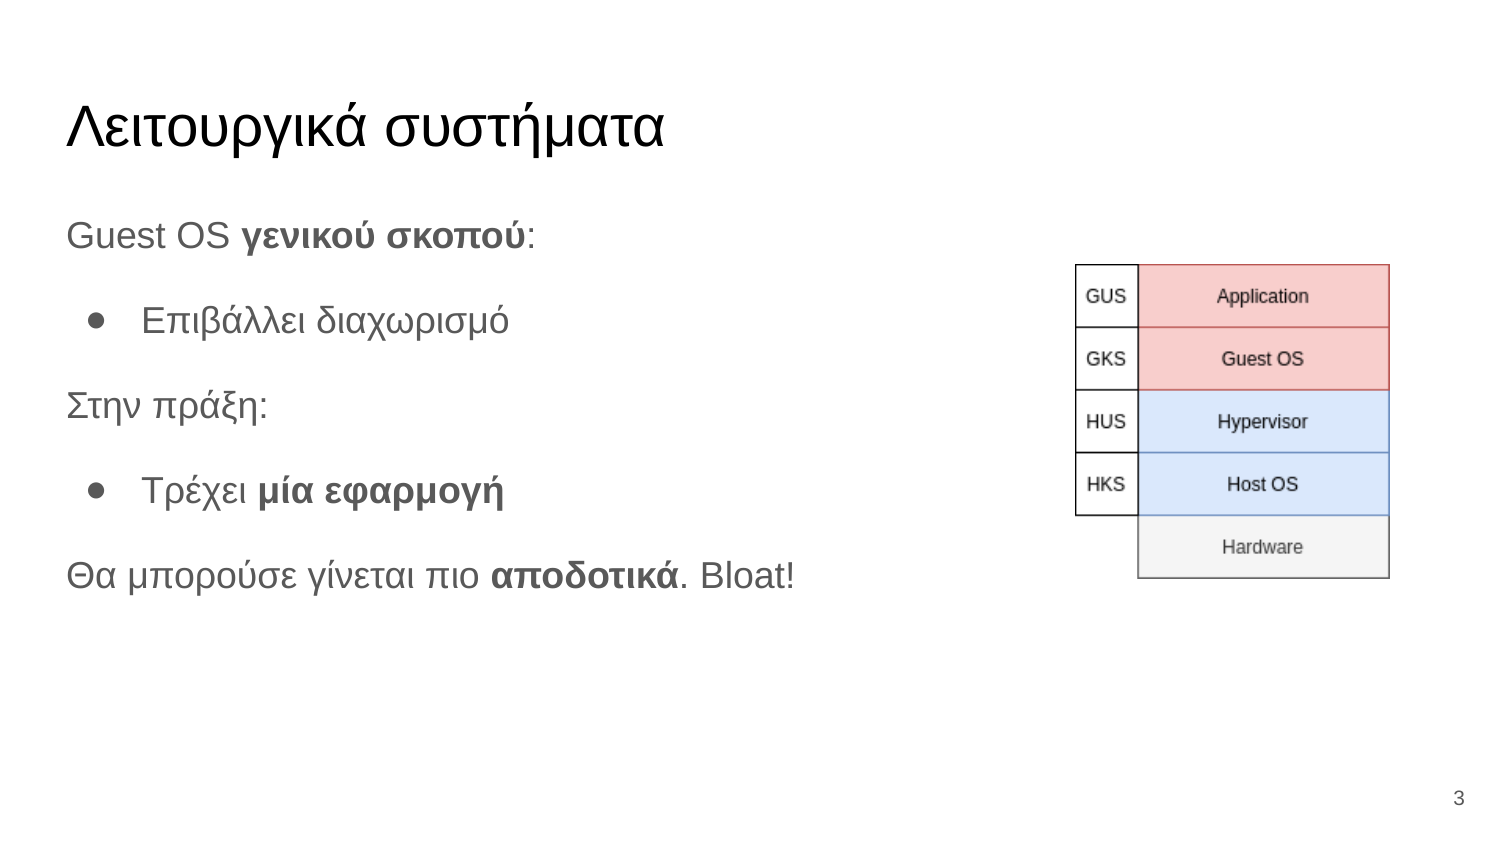

# Λειτουργικά συστήματα
Guest OS γενικού σκοπού:
Επιβάλλει διαχωρισμό
Στην πράξη:
Τρέχει μία εφαρμογή
Θα μπορούσε γίνεται πιο αποδοτικά. Bloat!